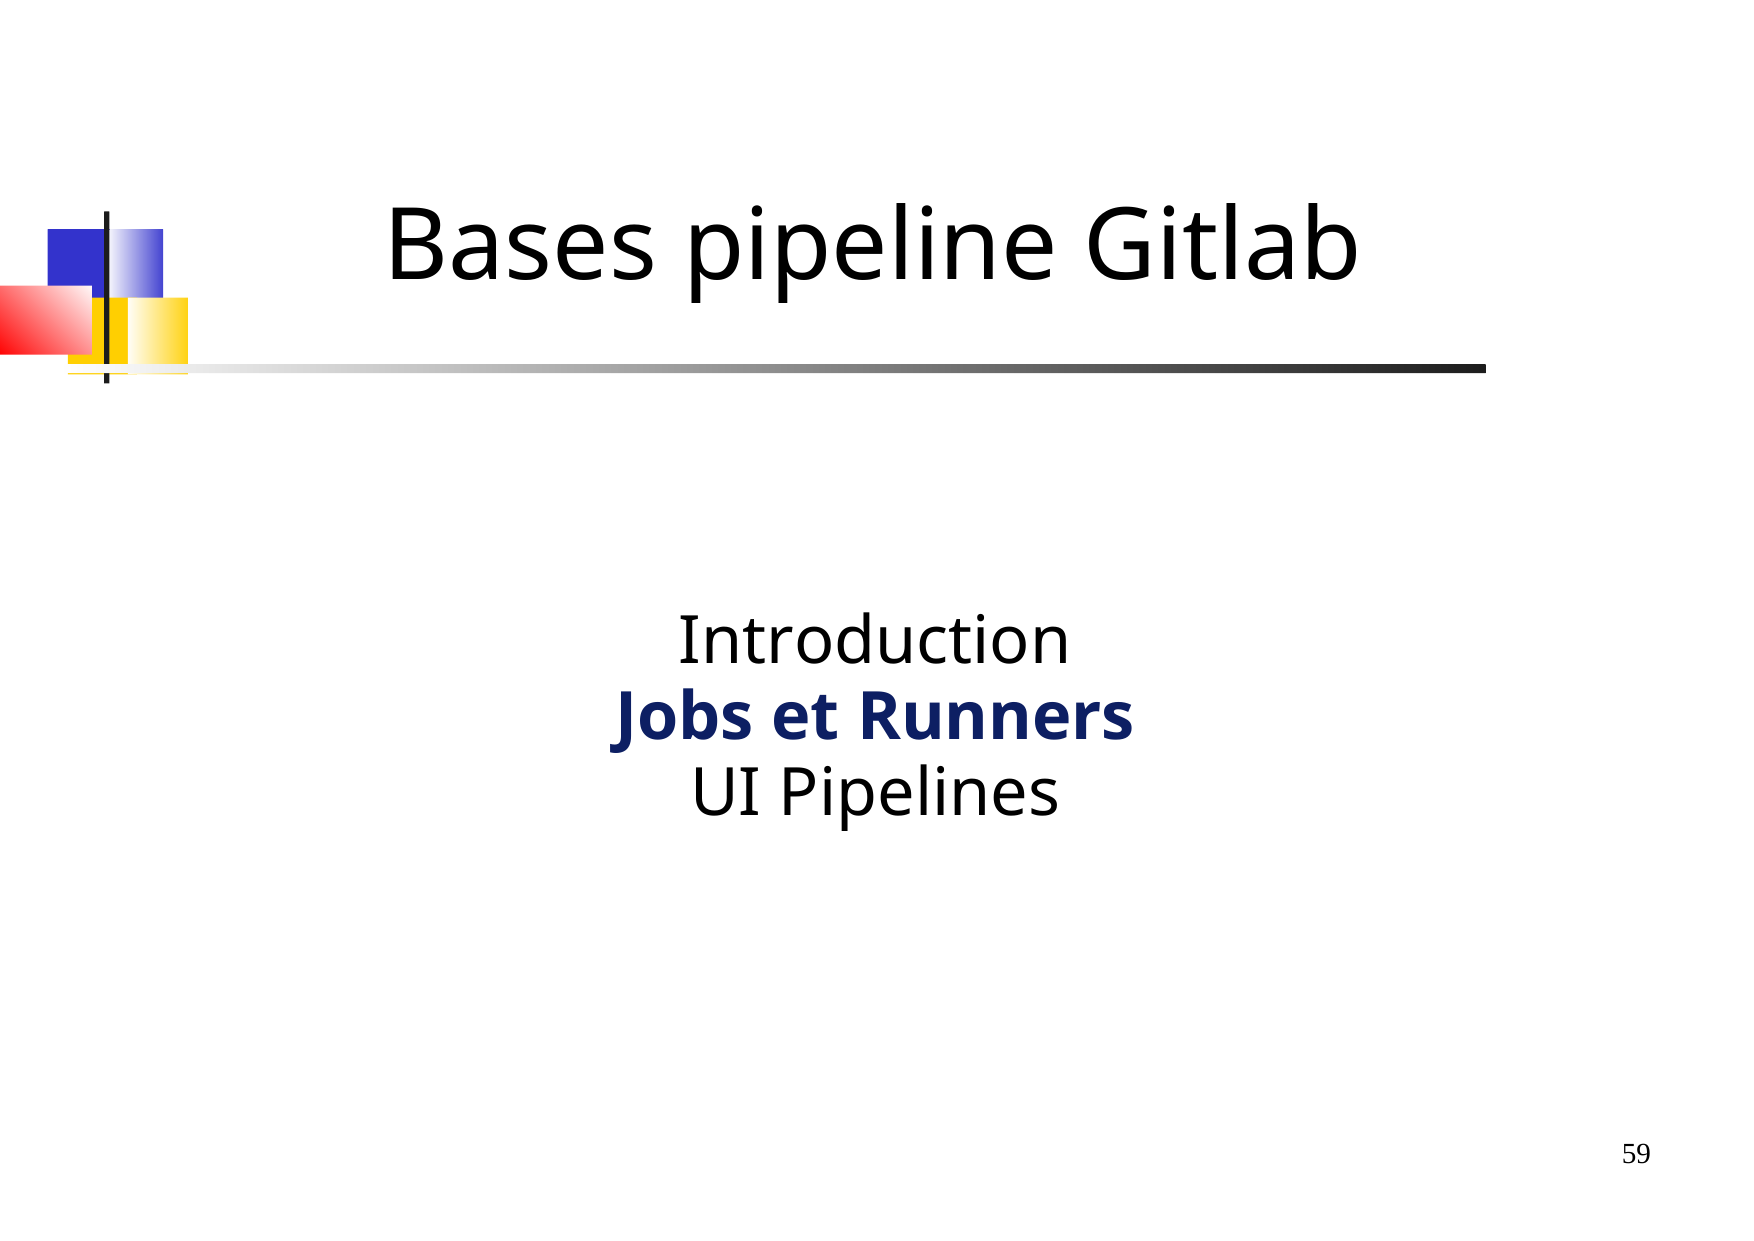

# Bases pipeline Gitlab
Introduction
Jobs et Runners
UI Pipelines